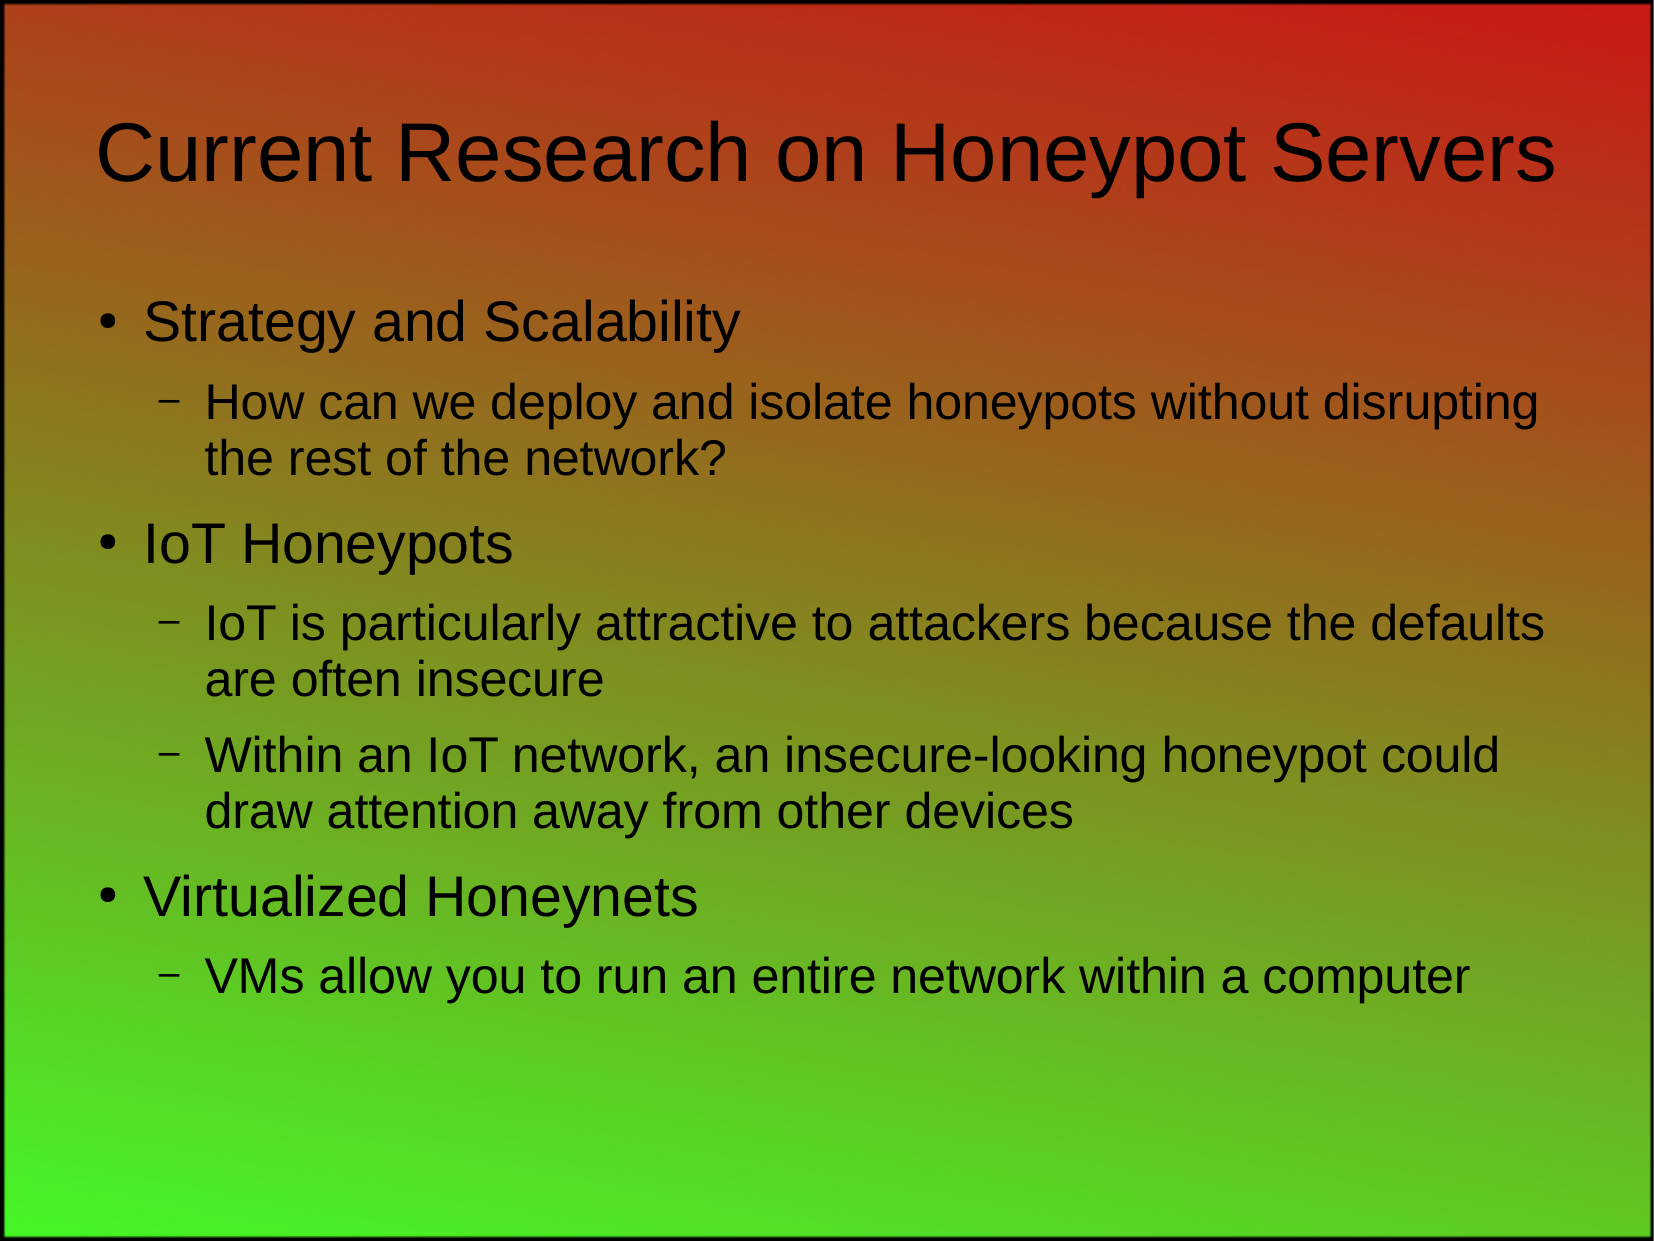

# Current Research on Honeypot Servers
Strategy and Scalability
How can we deploy and isolate honeypots without disrupting the rest of the network?
IoT Honeypots
IoT is particularly attractive to attackers because the defaults are often insecure
Within an IoT network, an insecure-looking honeypot could draw attention away from other devices
Virtualized Honeynets
VMs allow you to run an entire network within a computer